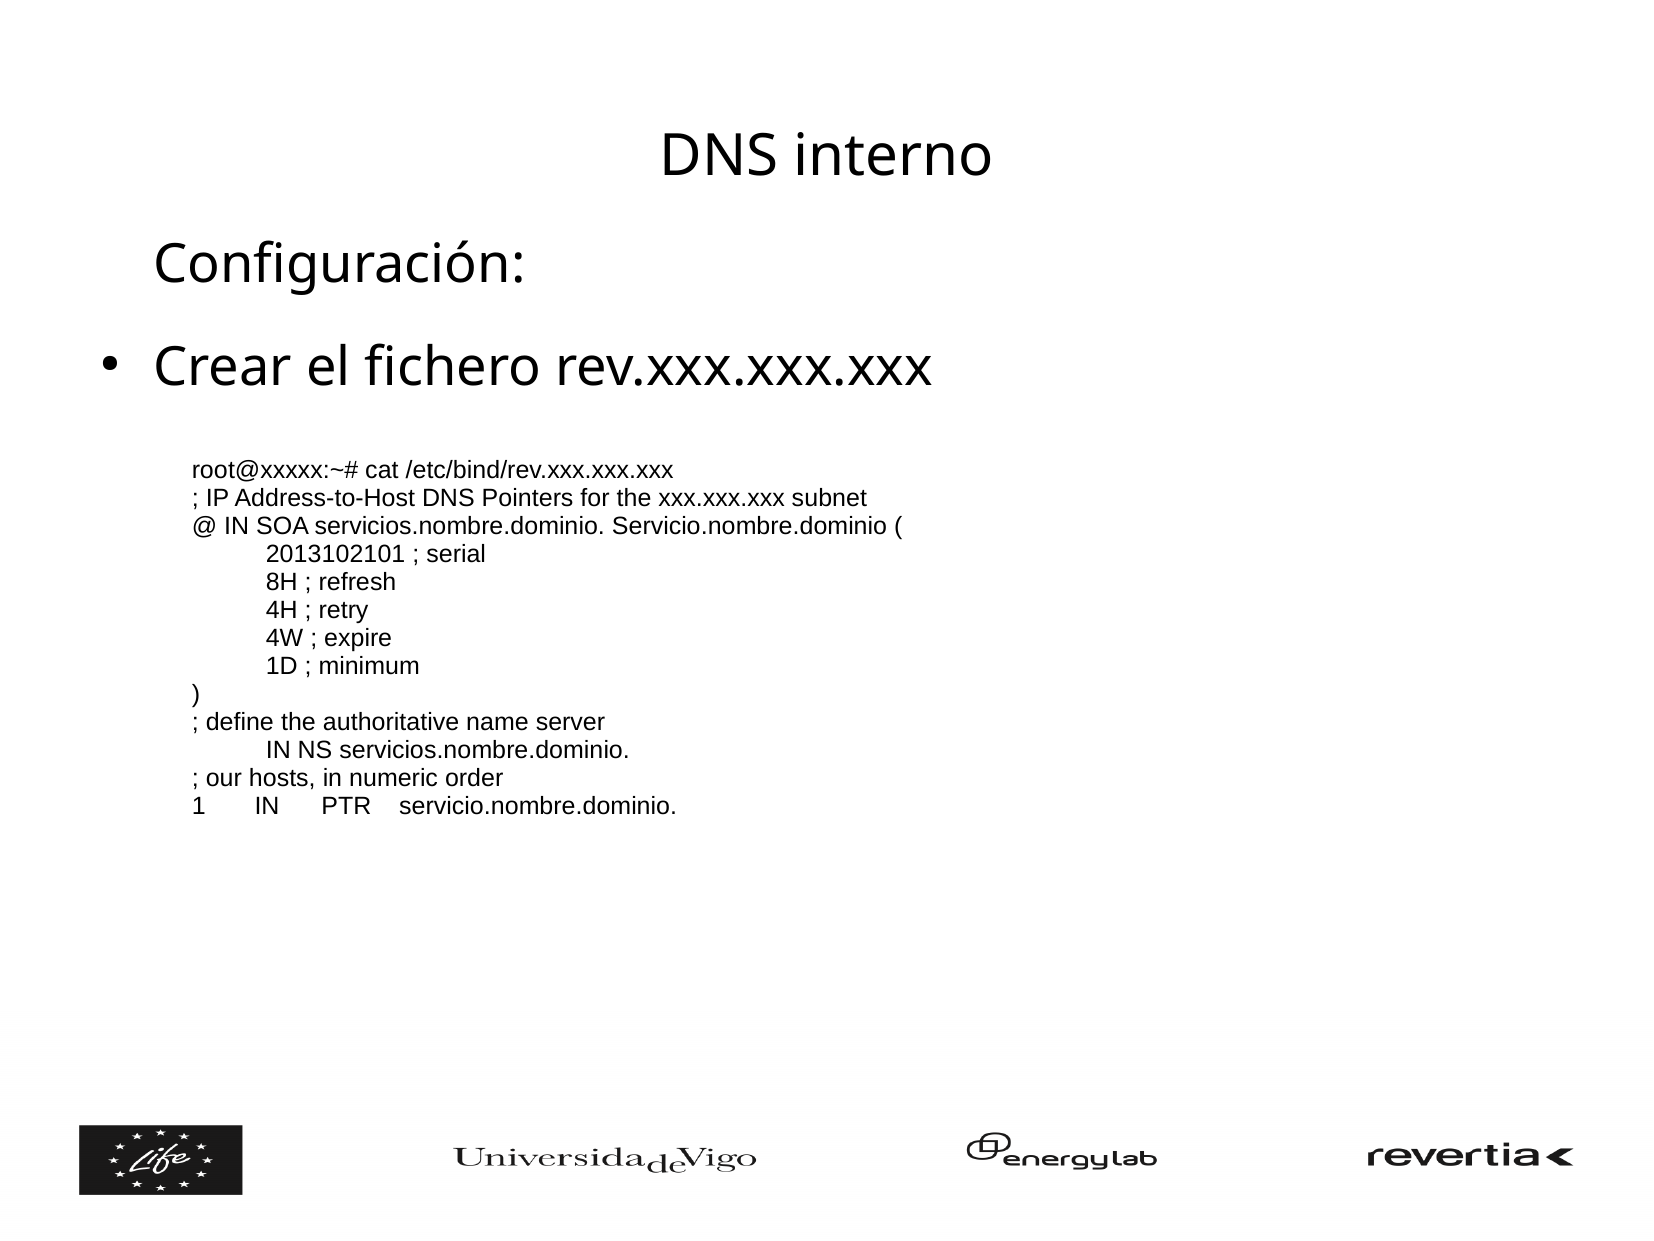

# DNS interno
Configuración:
Crear el fichero rev.xxx.xxx.xxx
root@xxxxx:~# cat /etc/bind/rev.xxx.xxx.xxx
; IP Address-to-Host DNS Pointers for the xxx.xxx.xxx subnet
@ IN SOA servicios.nombre.dominio. Servicio.nombre.dominio (
	2013102101 ; serial
	8H ; refresh
	4H ; retry
	4W ; expire
	1D ; minimum
)
; define the authoritative name server
 	IN NS servicios.nombre.dominio.
; our hosts, in numeric order
1 IN PTR servicio.nombre.dominio.